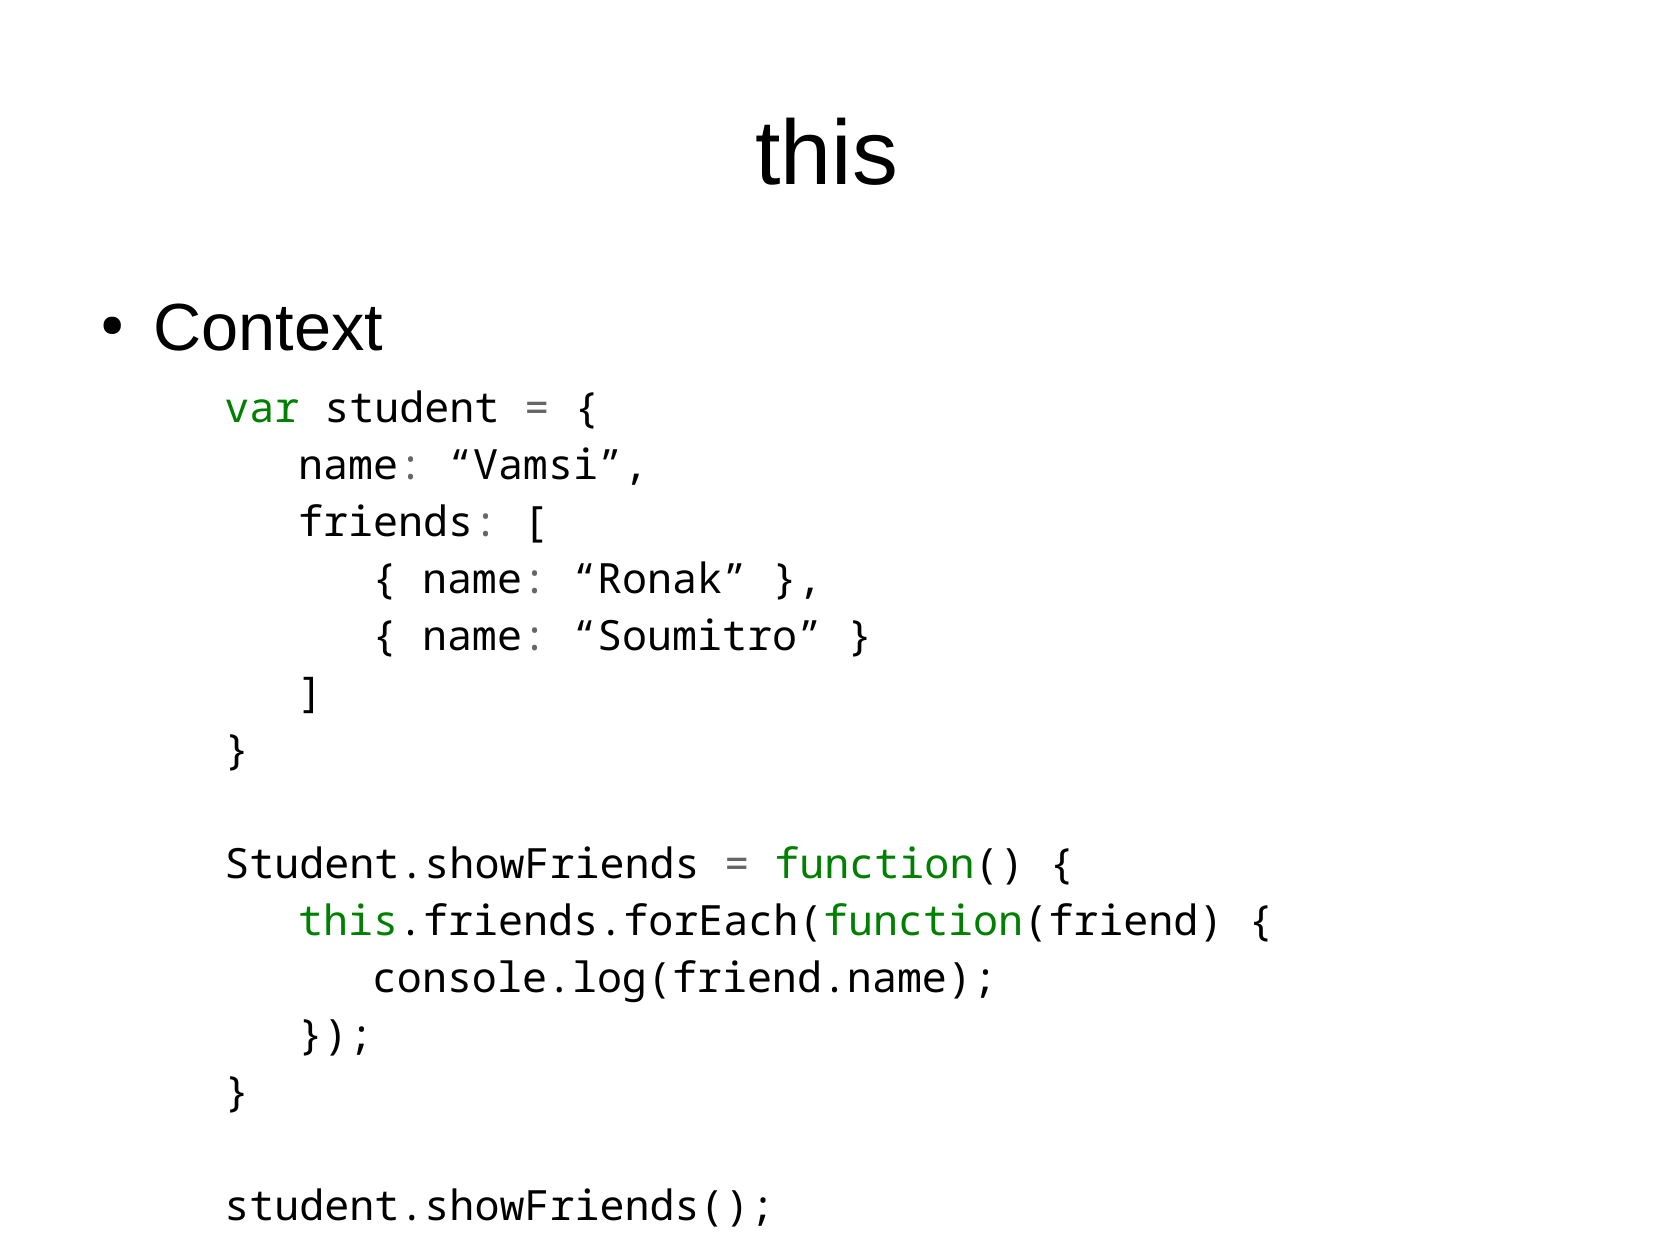

# this
Context
var student = {
	name: “Vamsi”,
	friends: [
		{ name: “Ronak” },
		{ name: “Soumitro” }
	]
}
Student.showFriends = function() {
	this.friends.forEach(function(friend) {
		console.log(friend.name);
	});
}
student.showFriends();